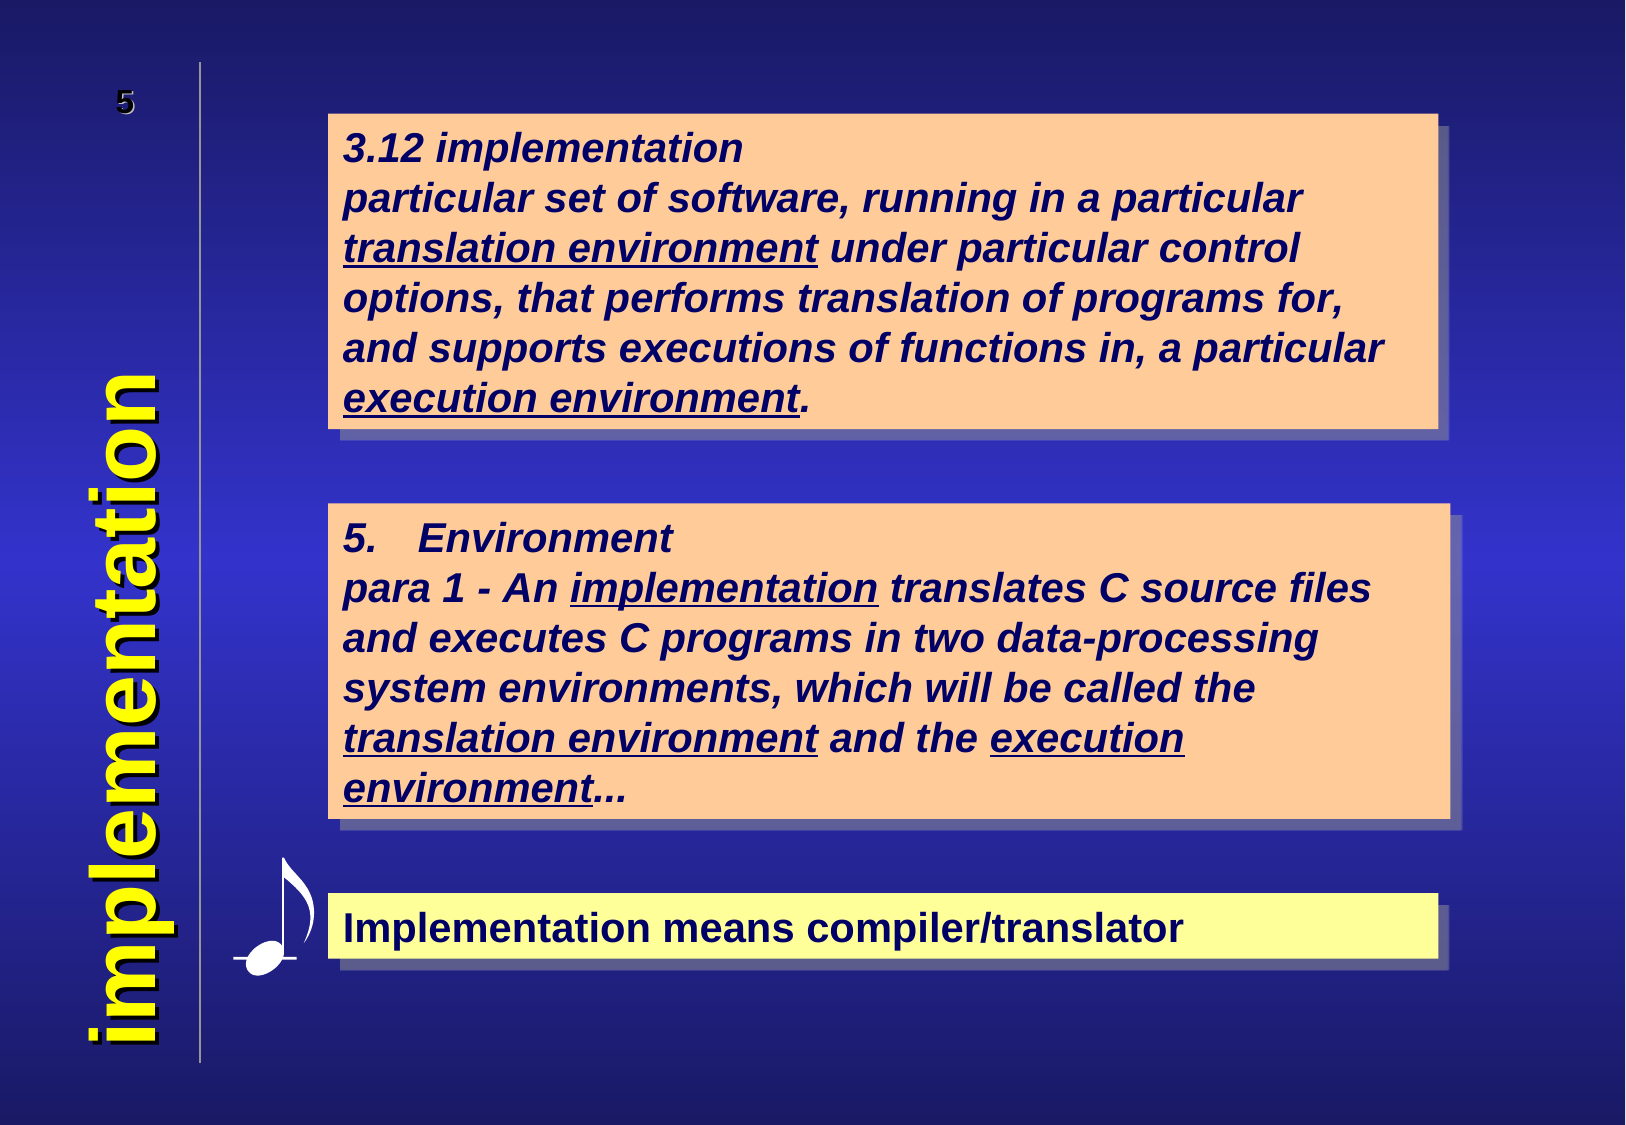

5
3.12 implementation
particular set of software, running in a particular translation environment under particular control options, that performs translation of programs for, and supports executions of functions in, a particular execution environment.
Environment
para 1 - An implementation translates C source files
and executes C programs in two data-processing
system environments, which will be called the
translation environment and the execution
environment...
# implementation
Implementation means compiler/translator